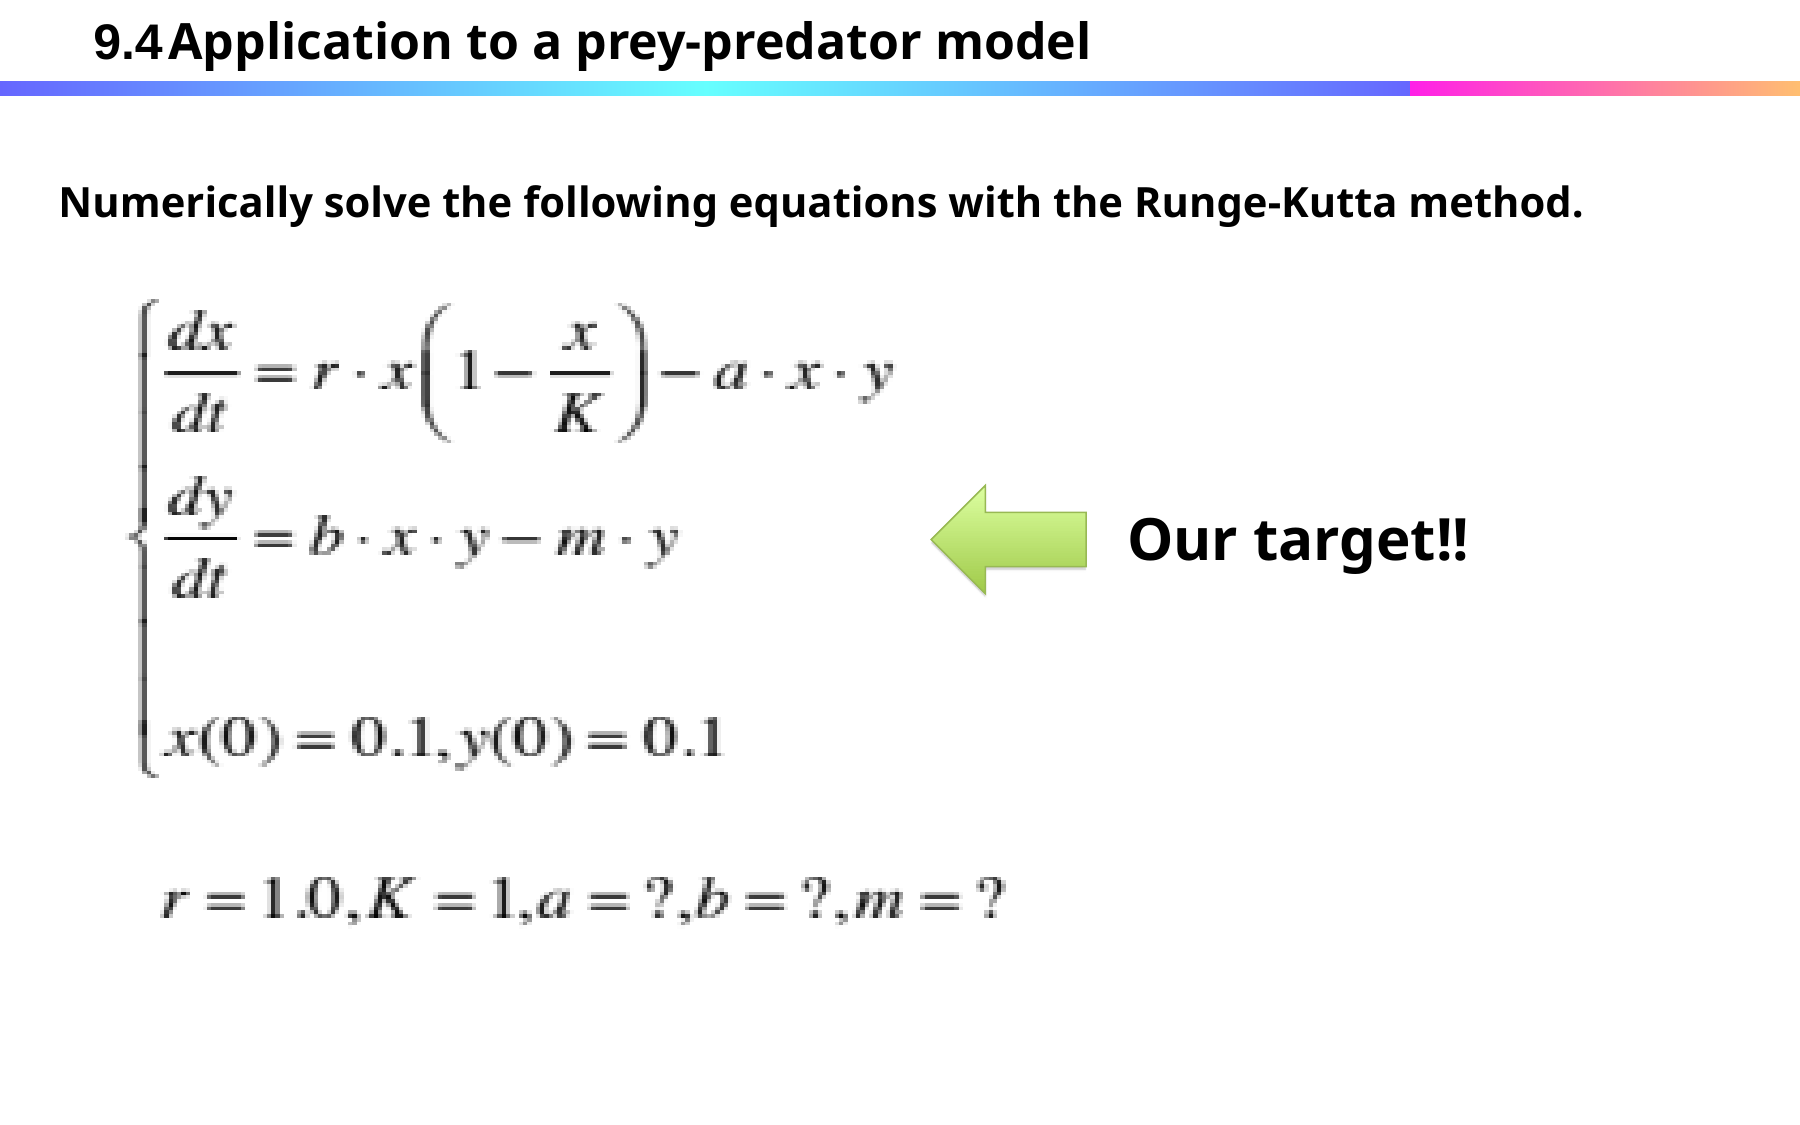

9.4	Application to a prey-predator model
Numerically solve the following equations with the Runge-Kutta method.
Our target!!